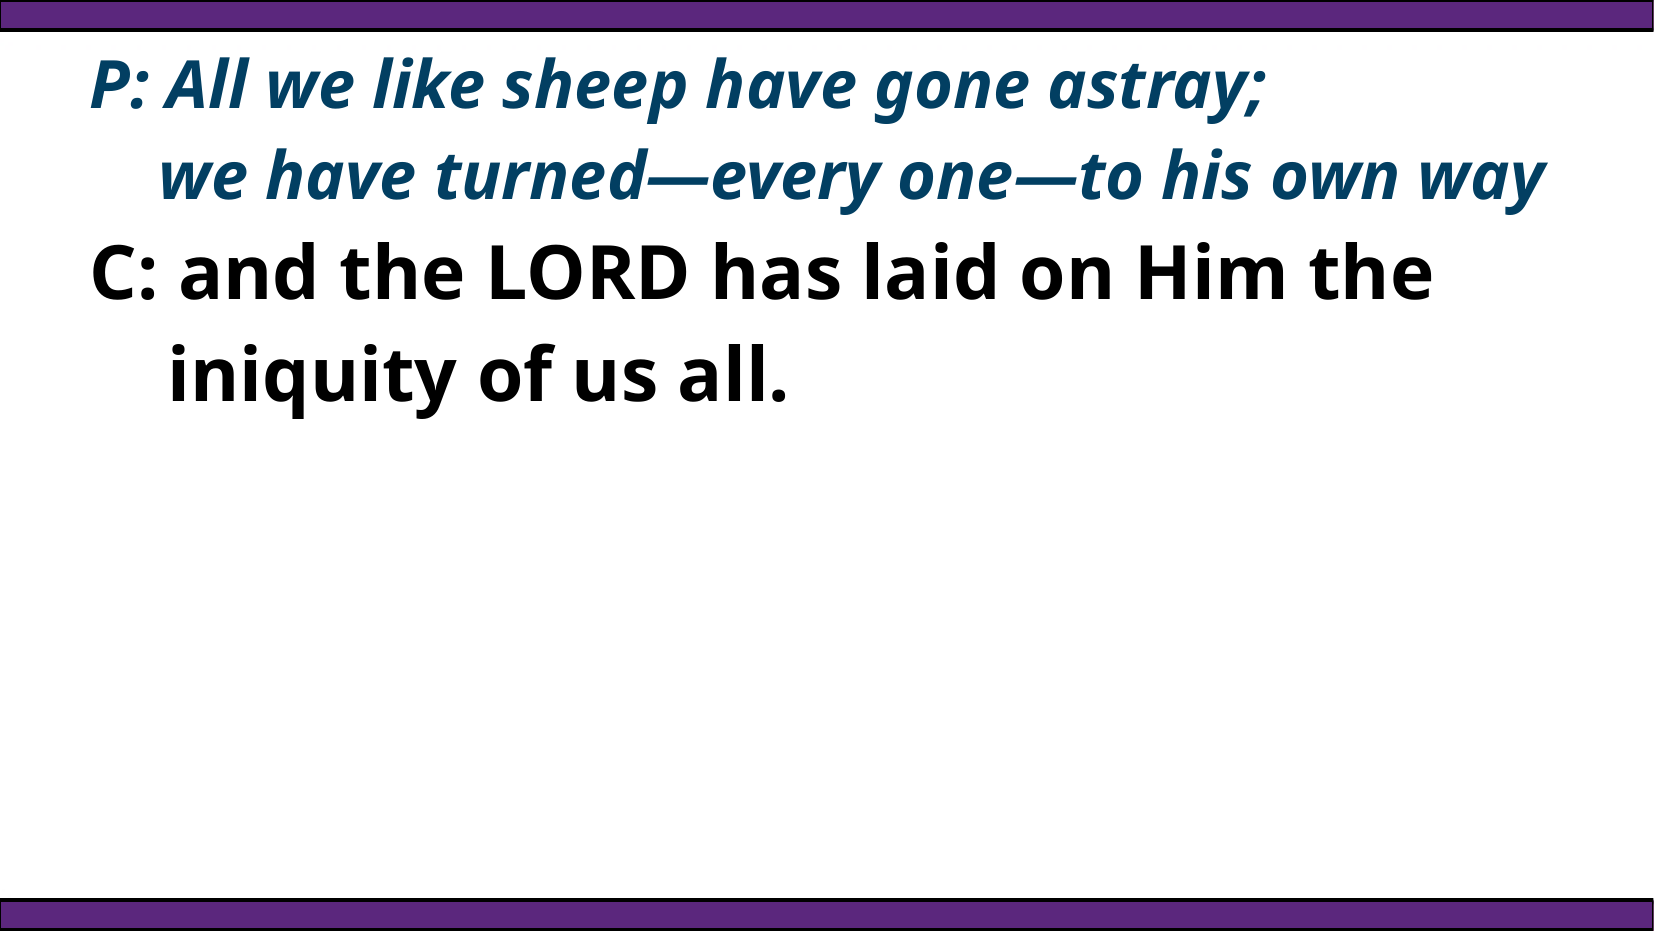

P: All we like sheep have gone astray;
 we have turned—every one—to his own way
C: and the Lord has laid on Him the
 iniquity of us all.